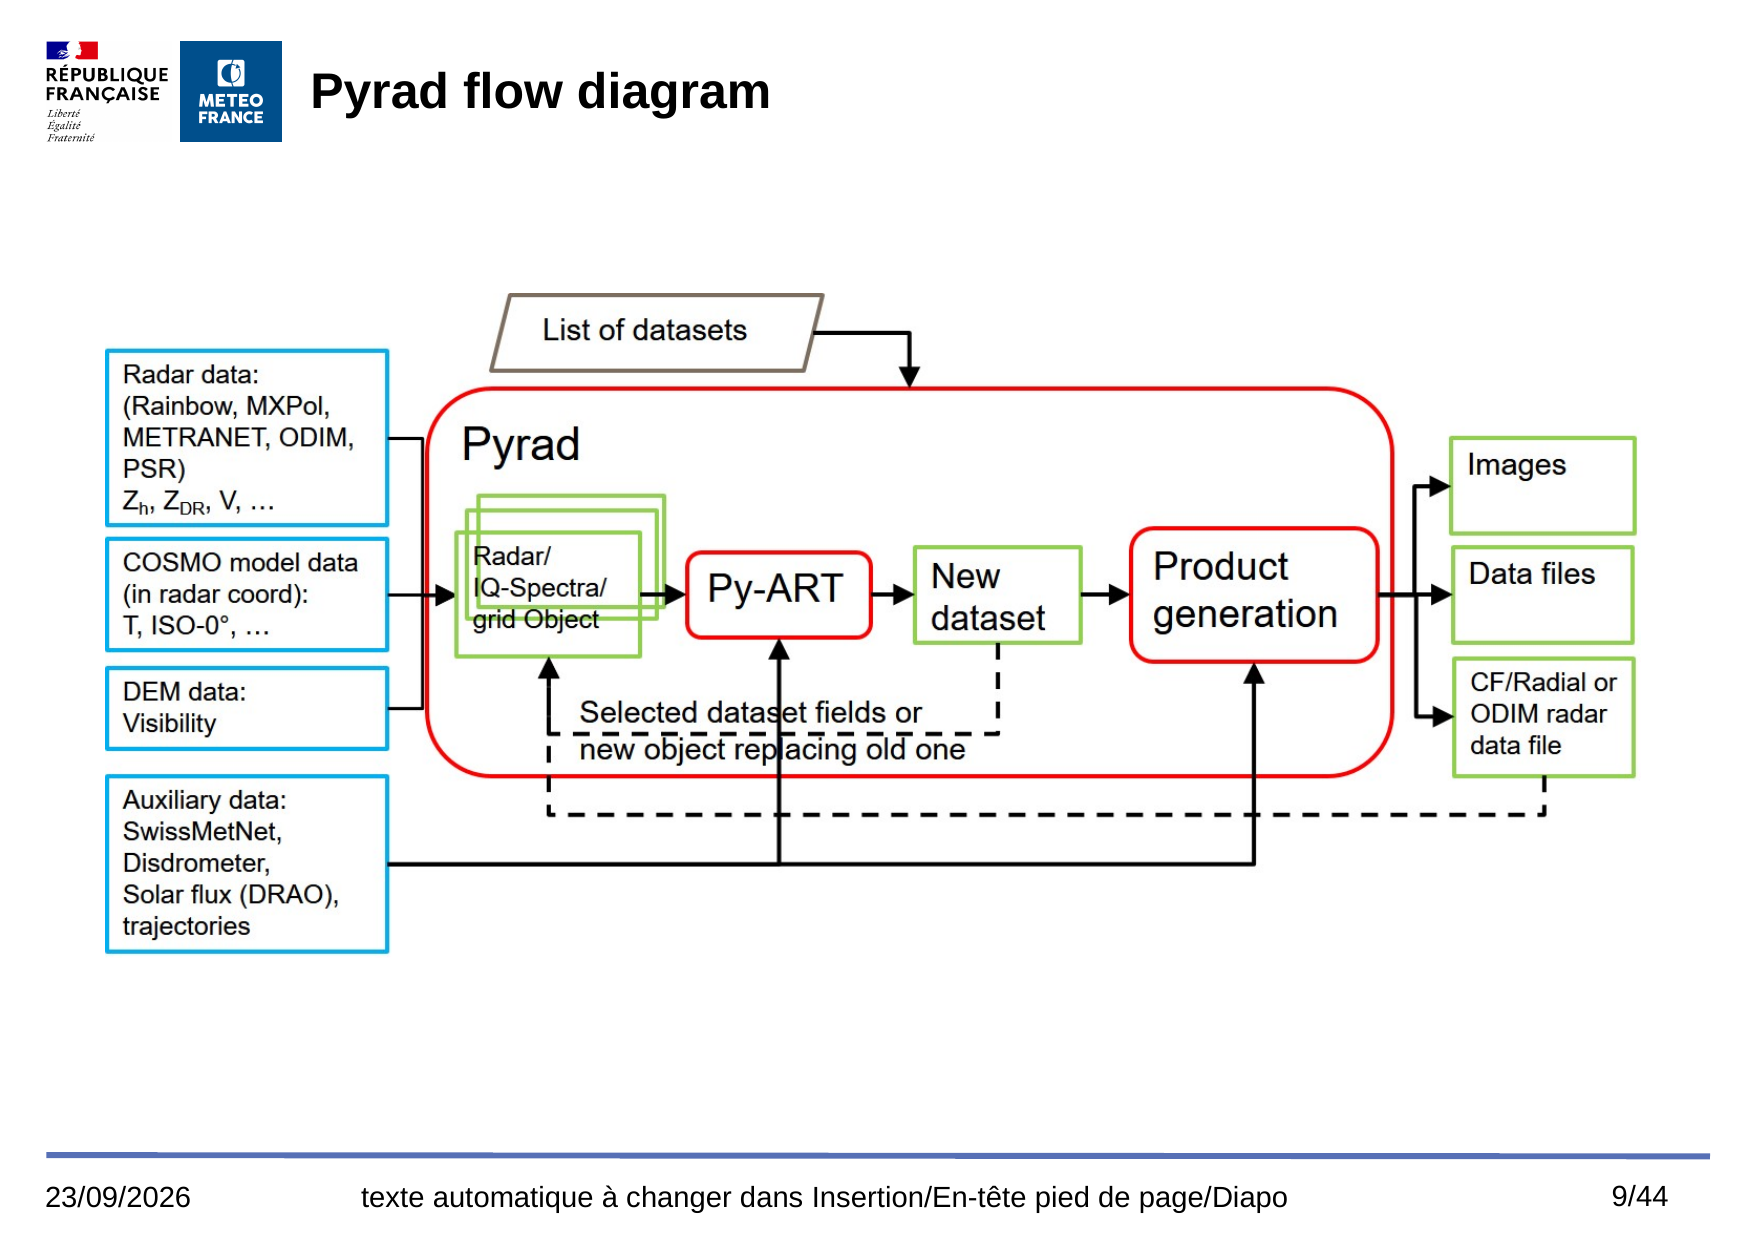

# Pyrad flow diagram
9
texte automatique à changer dans Insertion/En-tête pied de page/Diapo